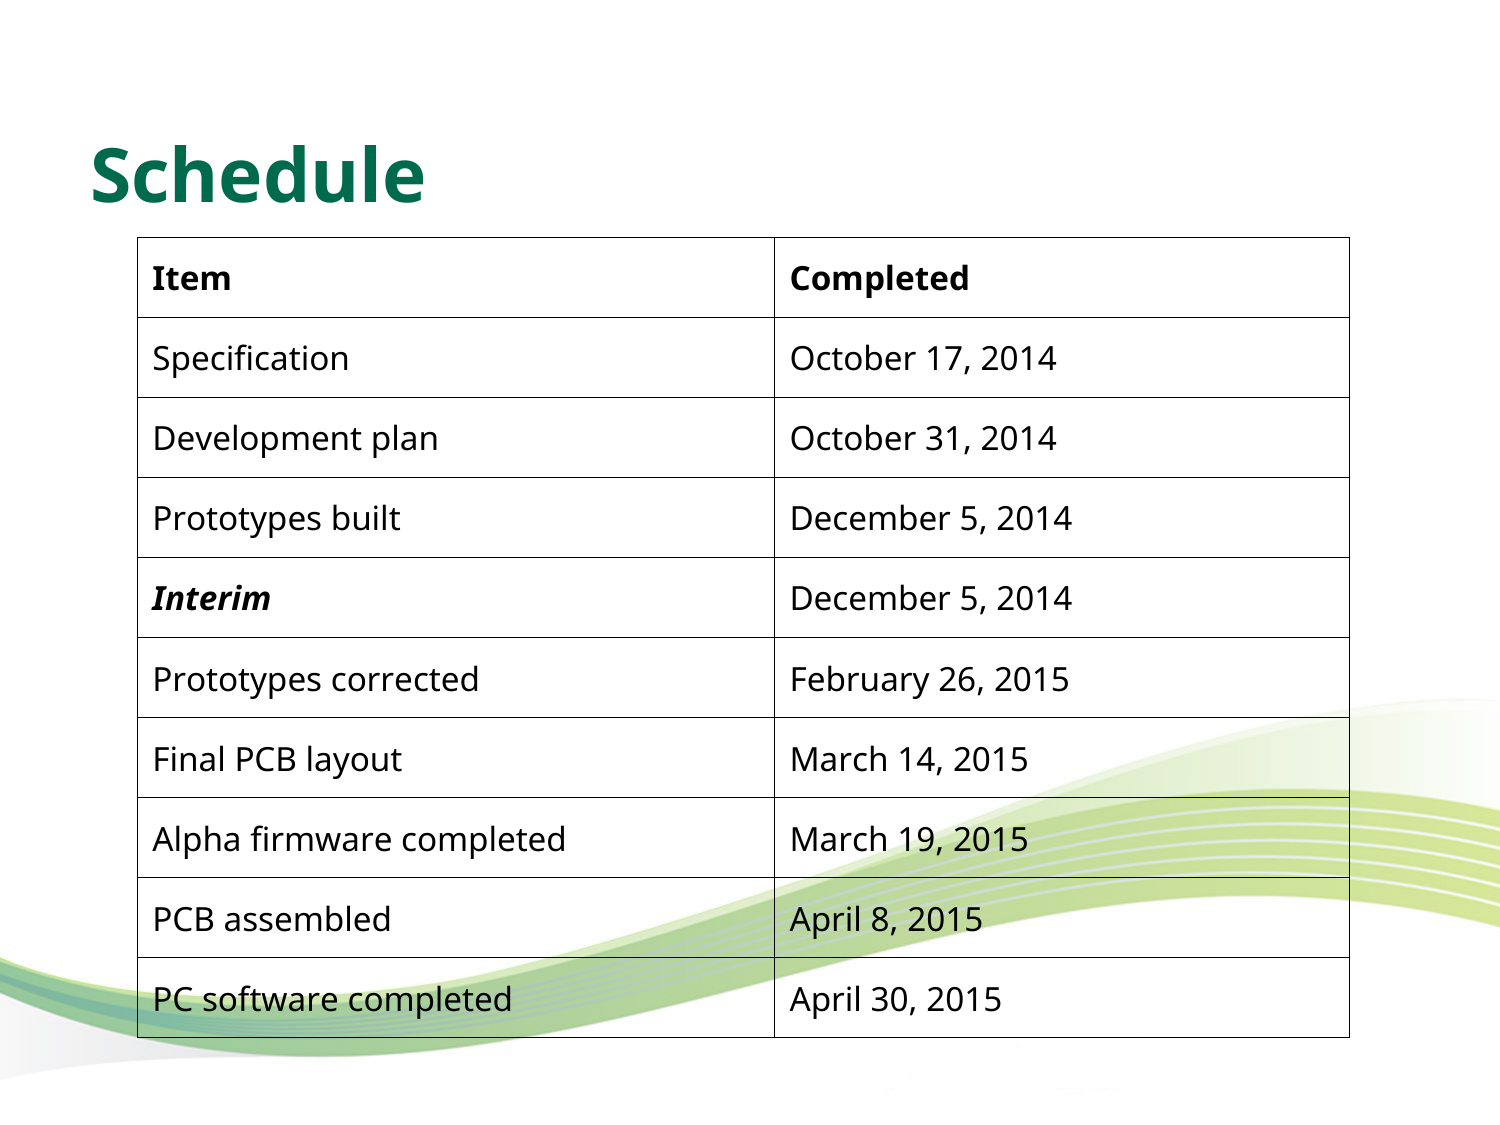

# Schedule
| Item | Completed |
| --- | --- |
| Specification | October 17, 2014 |
| Development plan | October 31, 2014 |
| Prototypes built | December 5, 2014 |
| Interim | December 5, 2014 |
| Prototypes corrected | February 26, 2015 |
| Final PCB layout | March 14, 2015 |
| Alpha firmware completed | March 19, 2015 |
| PCB assembled | April 8, 2015 |
| PC software completed | April 30, 2015 |